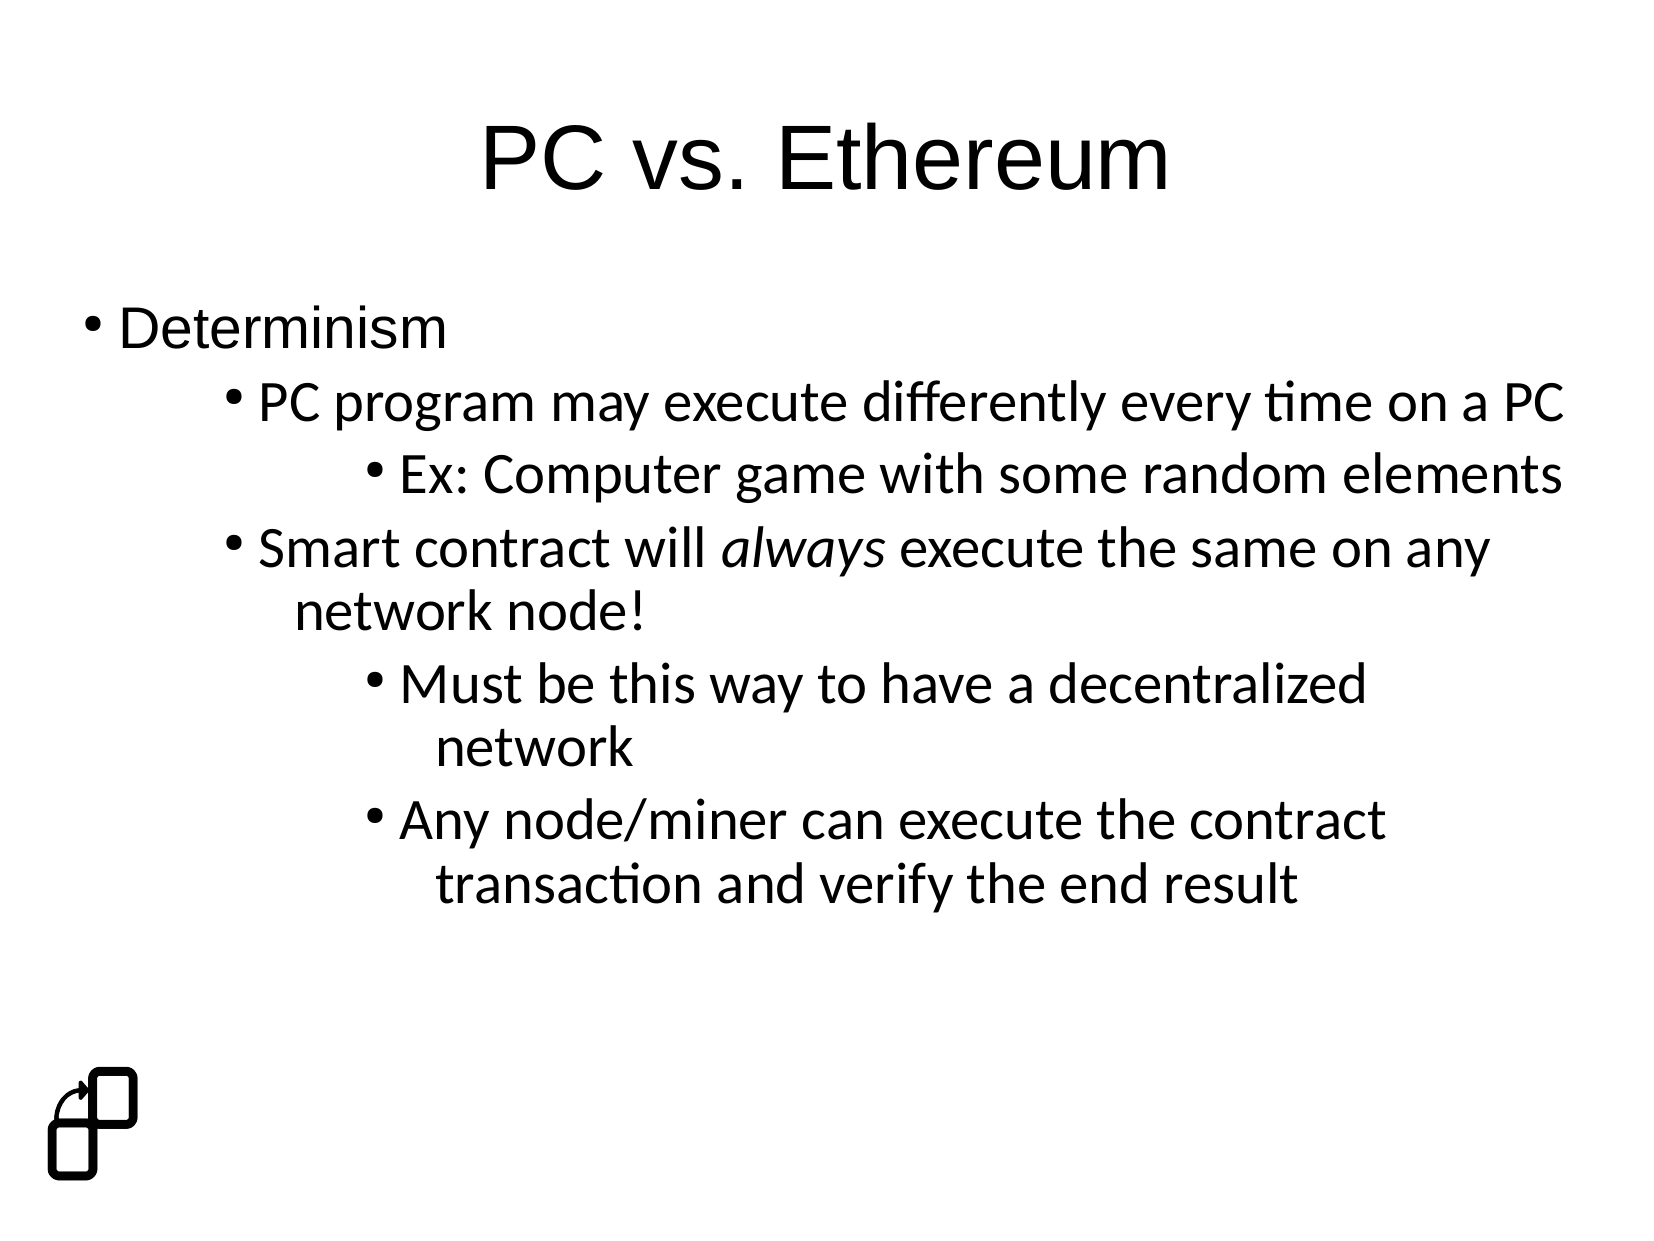

PC vs. Ethereum
# Determinism
PC program may execute differently every time on a PC
Ex: Computer game with some random elements
Smart contract will always execute the same on any network node!
Must be this way to have a decentralized network
Any node/miner can execute the contract transaction and verify the end result